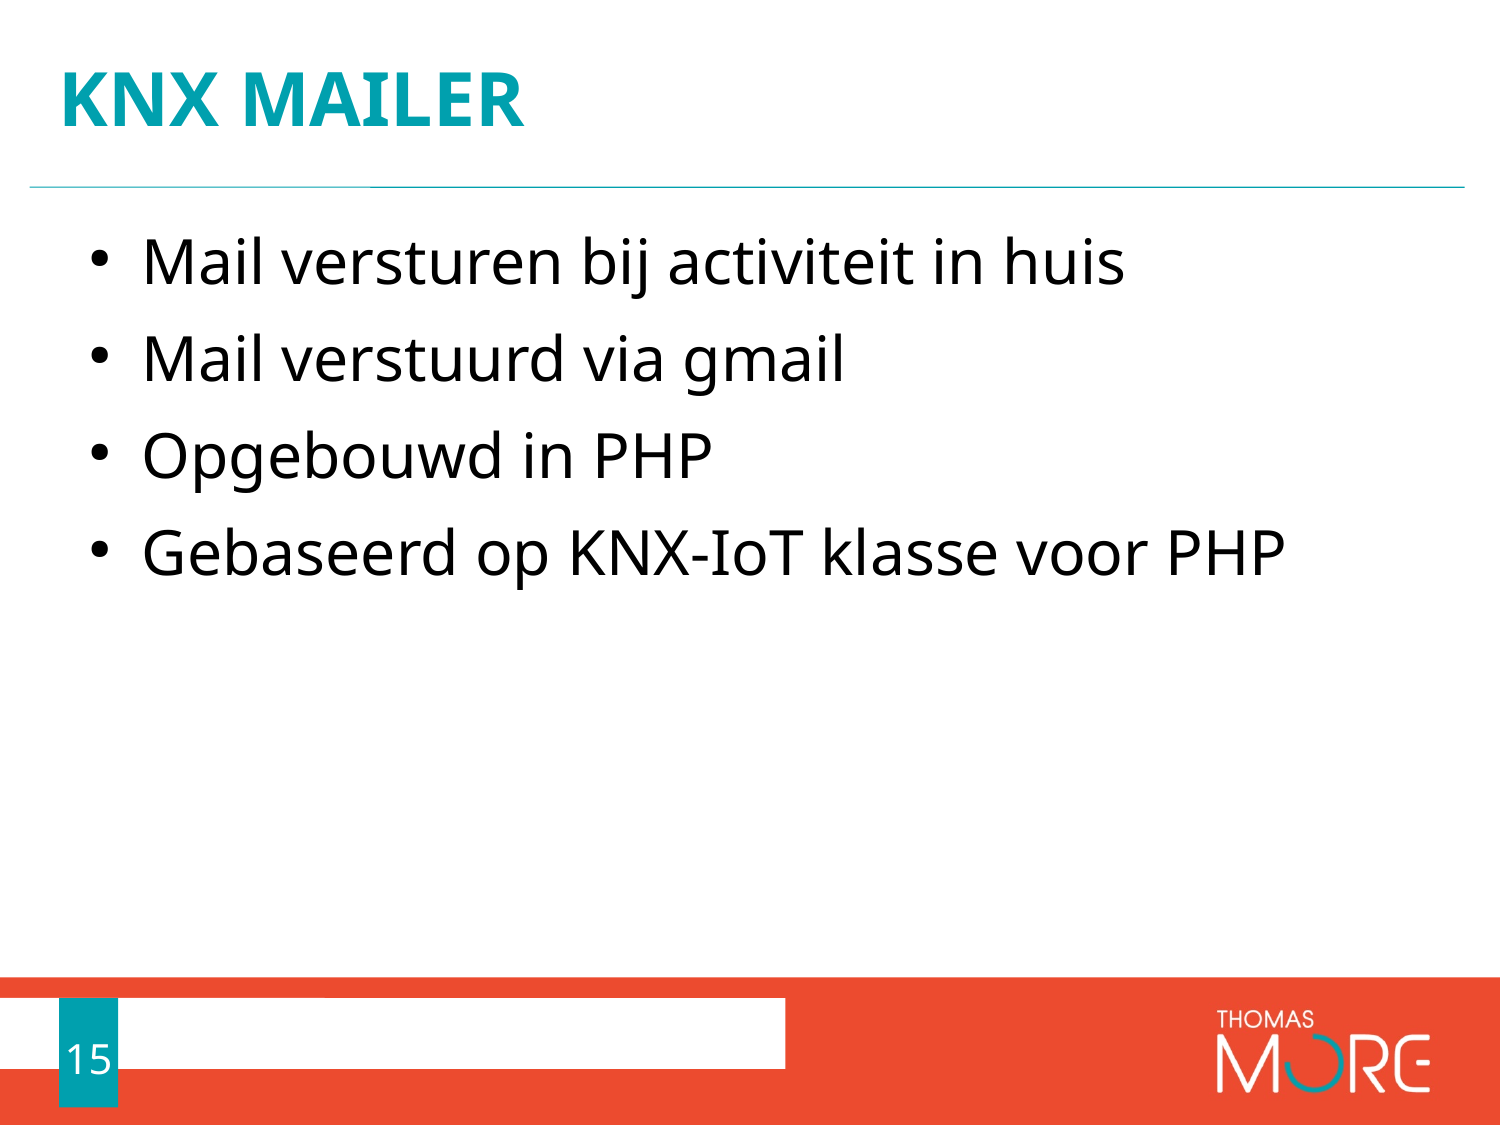

KNX mailer
# Mail versturen bij activiteit in huis
Mail verstuurd via gmail
Opgebouwd in PHP
Gebaseerd op KNX-IoT klasse voor PHP